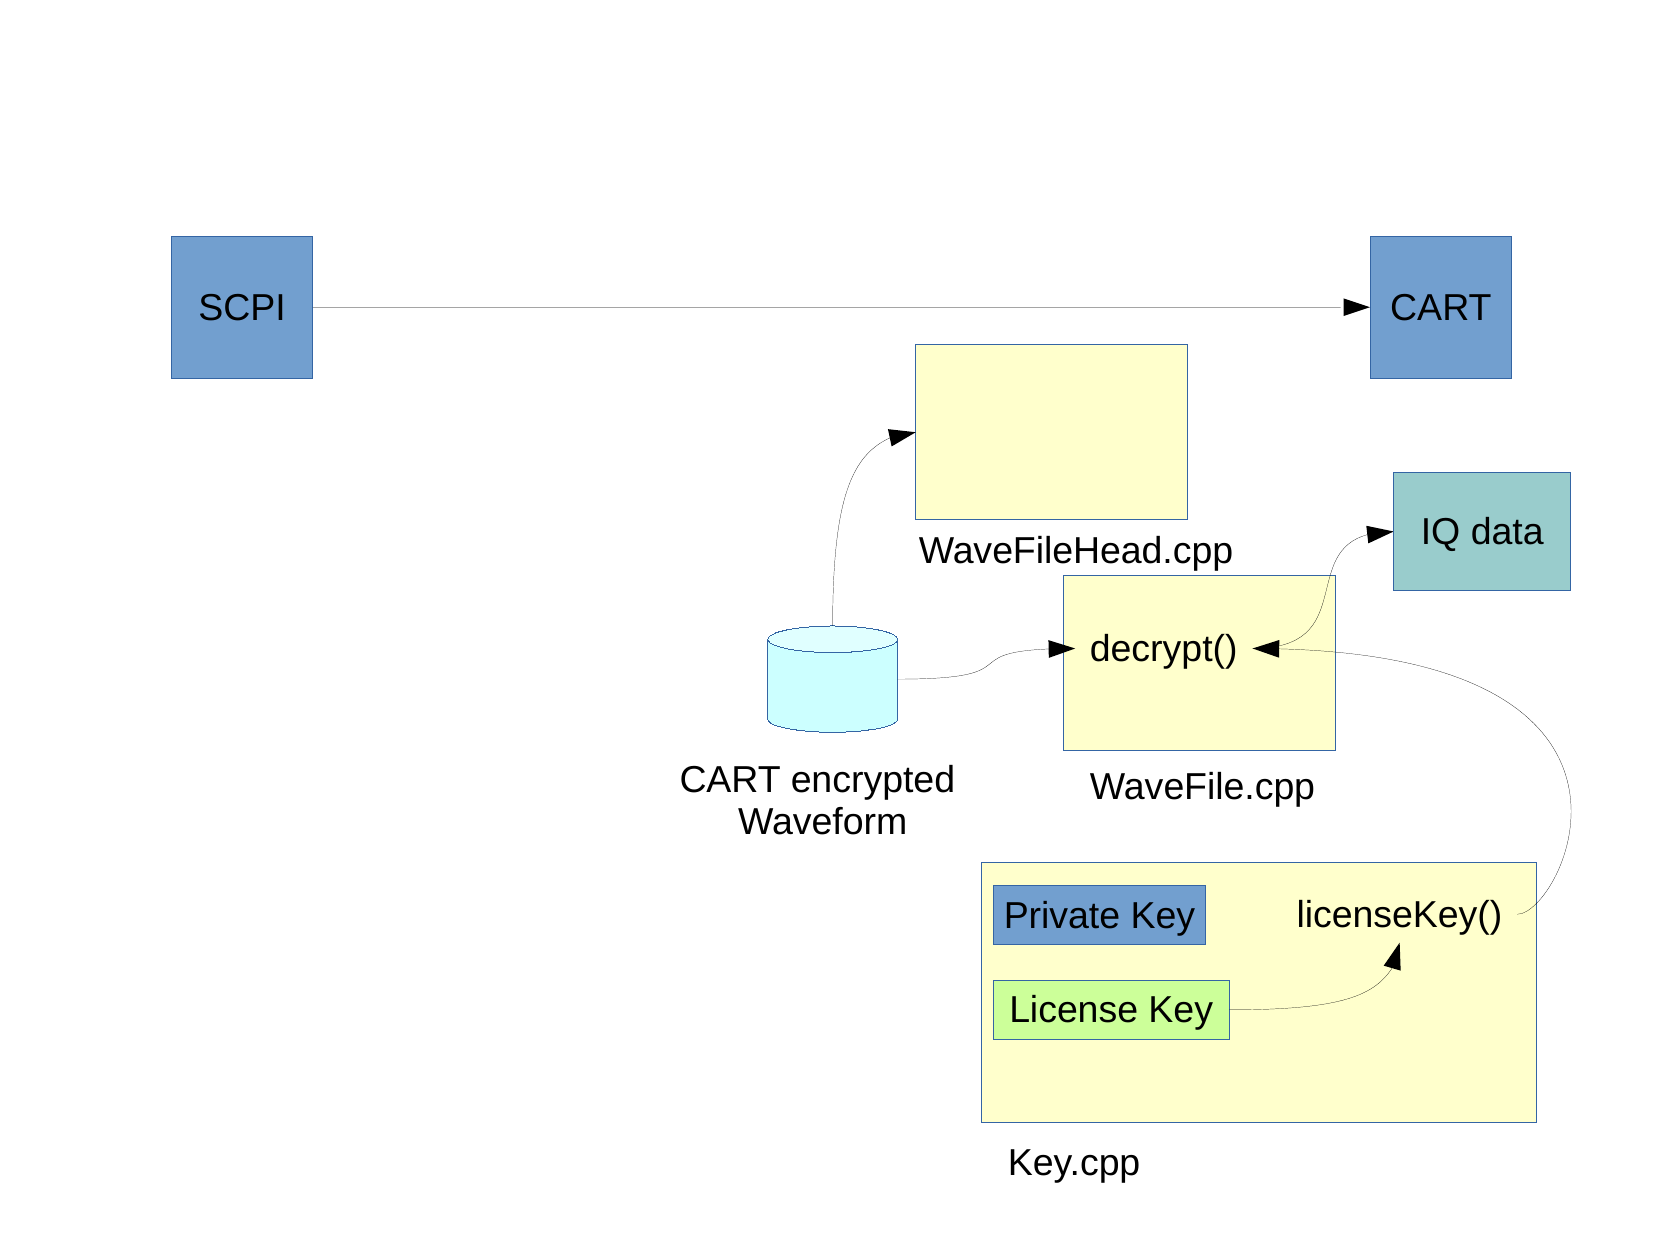

SCPI
CART
IQ data
WaveFileHead.cpp
decrypt()
CART encrypted
Waveform
WaveFile.cpp
Private Key
licenseKey()
License Key
Key.cpp